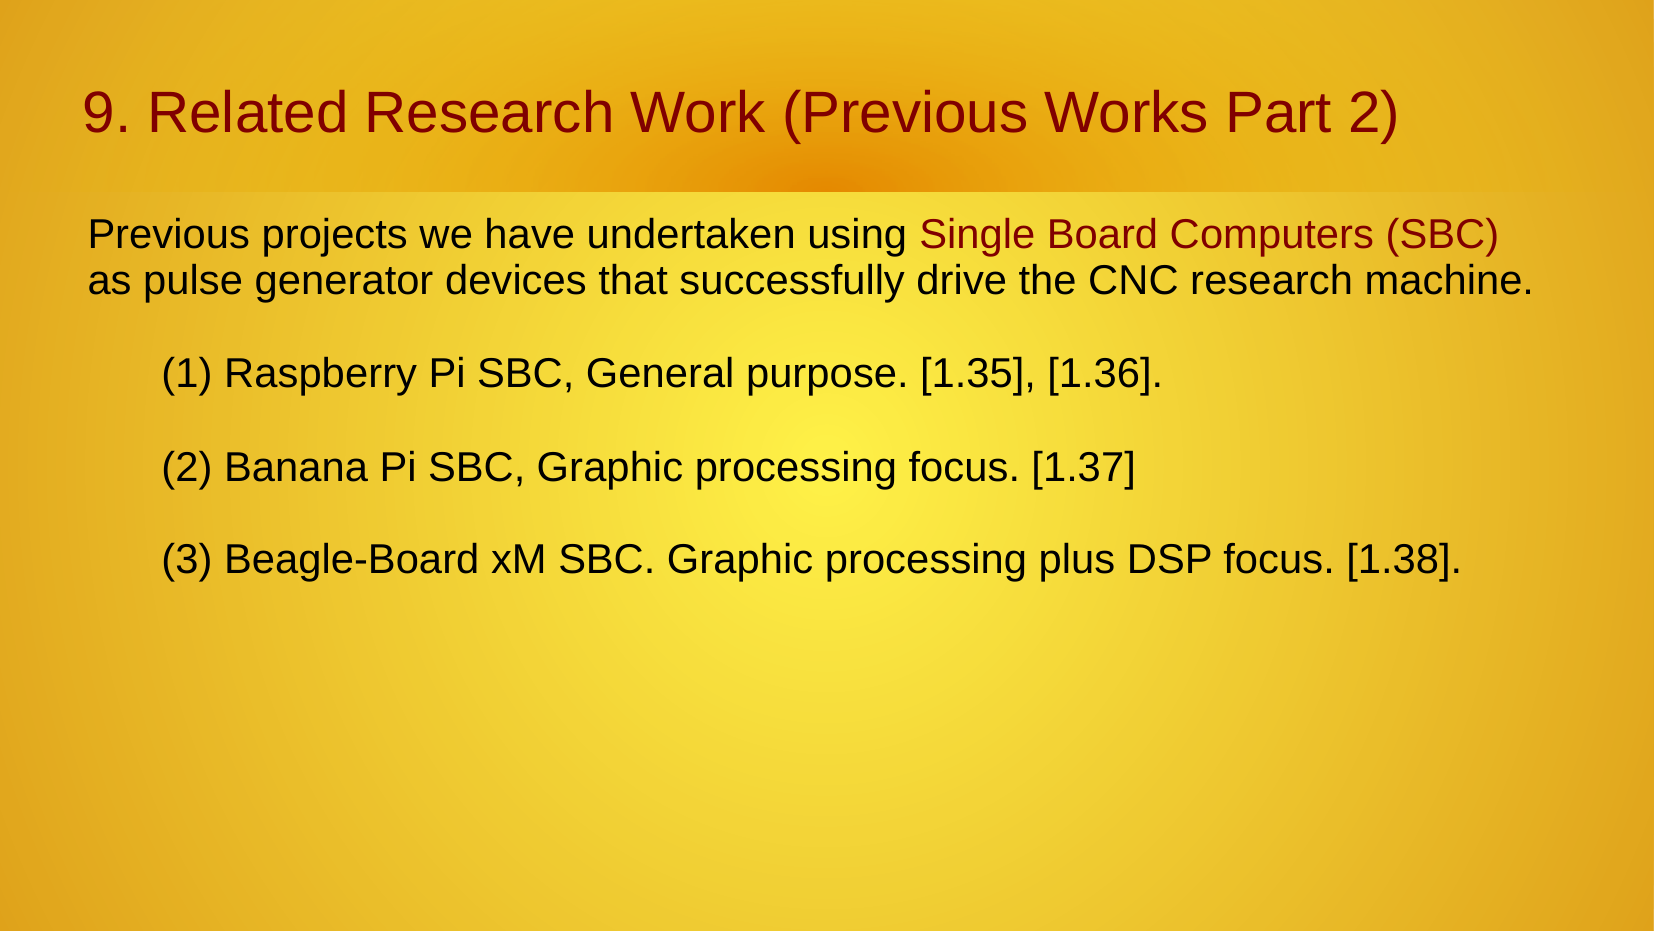

# 9. Related Research Work (Previous Works Part 2)
Previous projects we have undertaken using Single Board Computers (SBC) as pulse generator devices that successfully drive the CNC research machine.
	(1) Raspberry Pi SBC, General purpose. [1.35], [1.36].
	(2) Banana Pi SBC, Graphic processing focus. [1.37]
	(3) Beagle-Board xM SBC. Graphic processing plus DSP focus. [1.38].